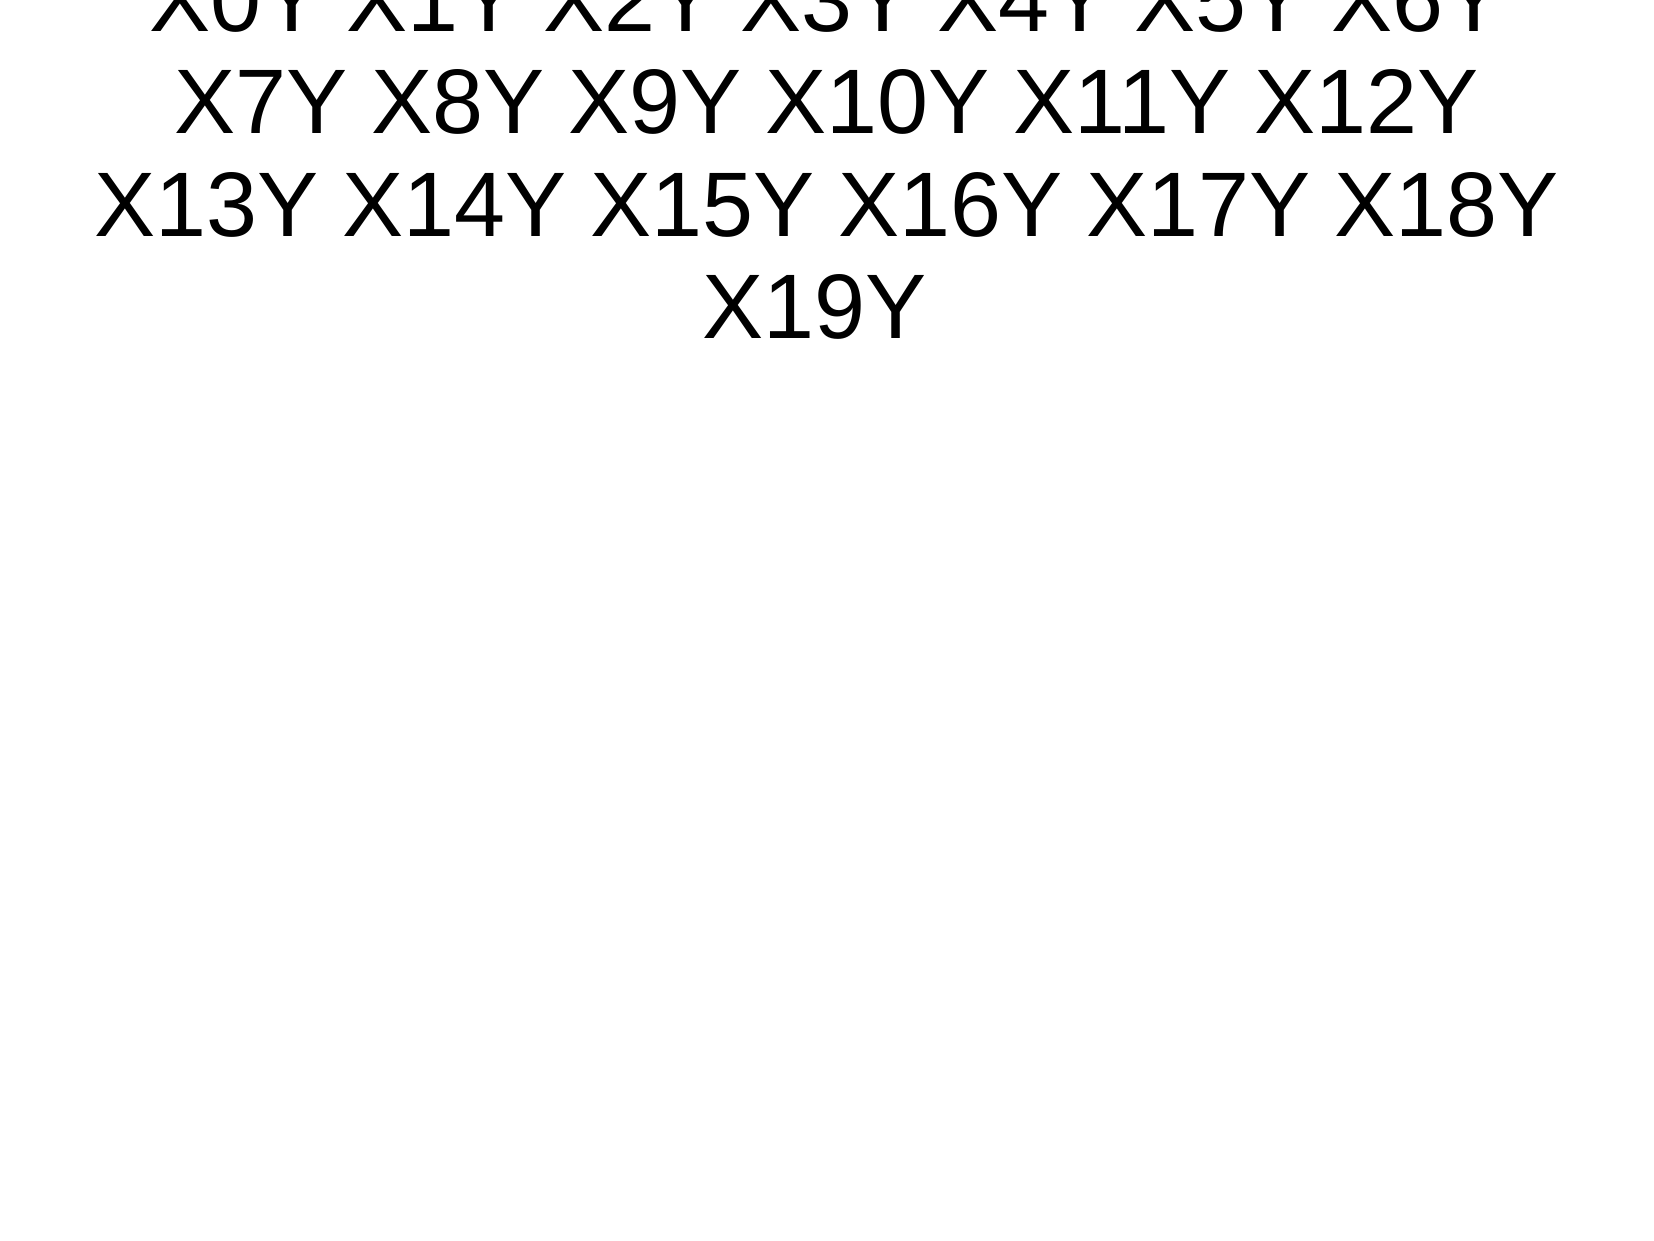

# X0Y X1Y X2Y X3Y X4Y X5Y X6Y X7Y X8Y X9Y X10Y X11Y X12Y X13Y X14Y X15Y X16Y X17Y X18Y X19Y